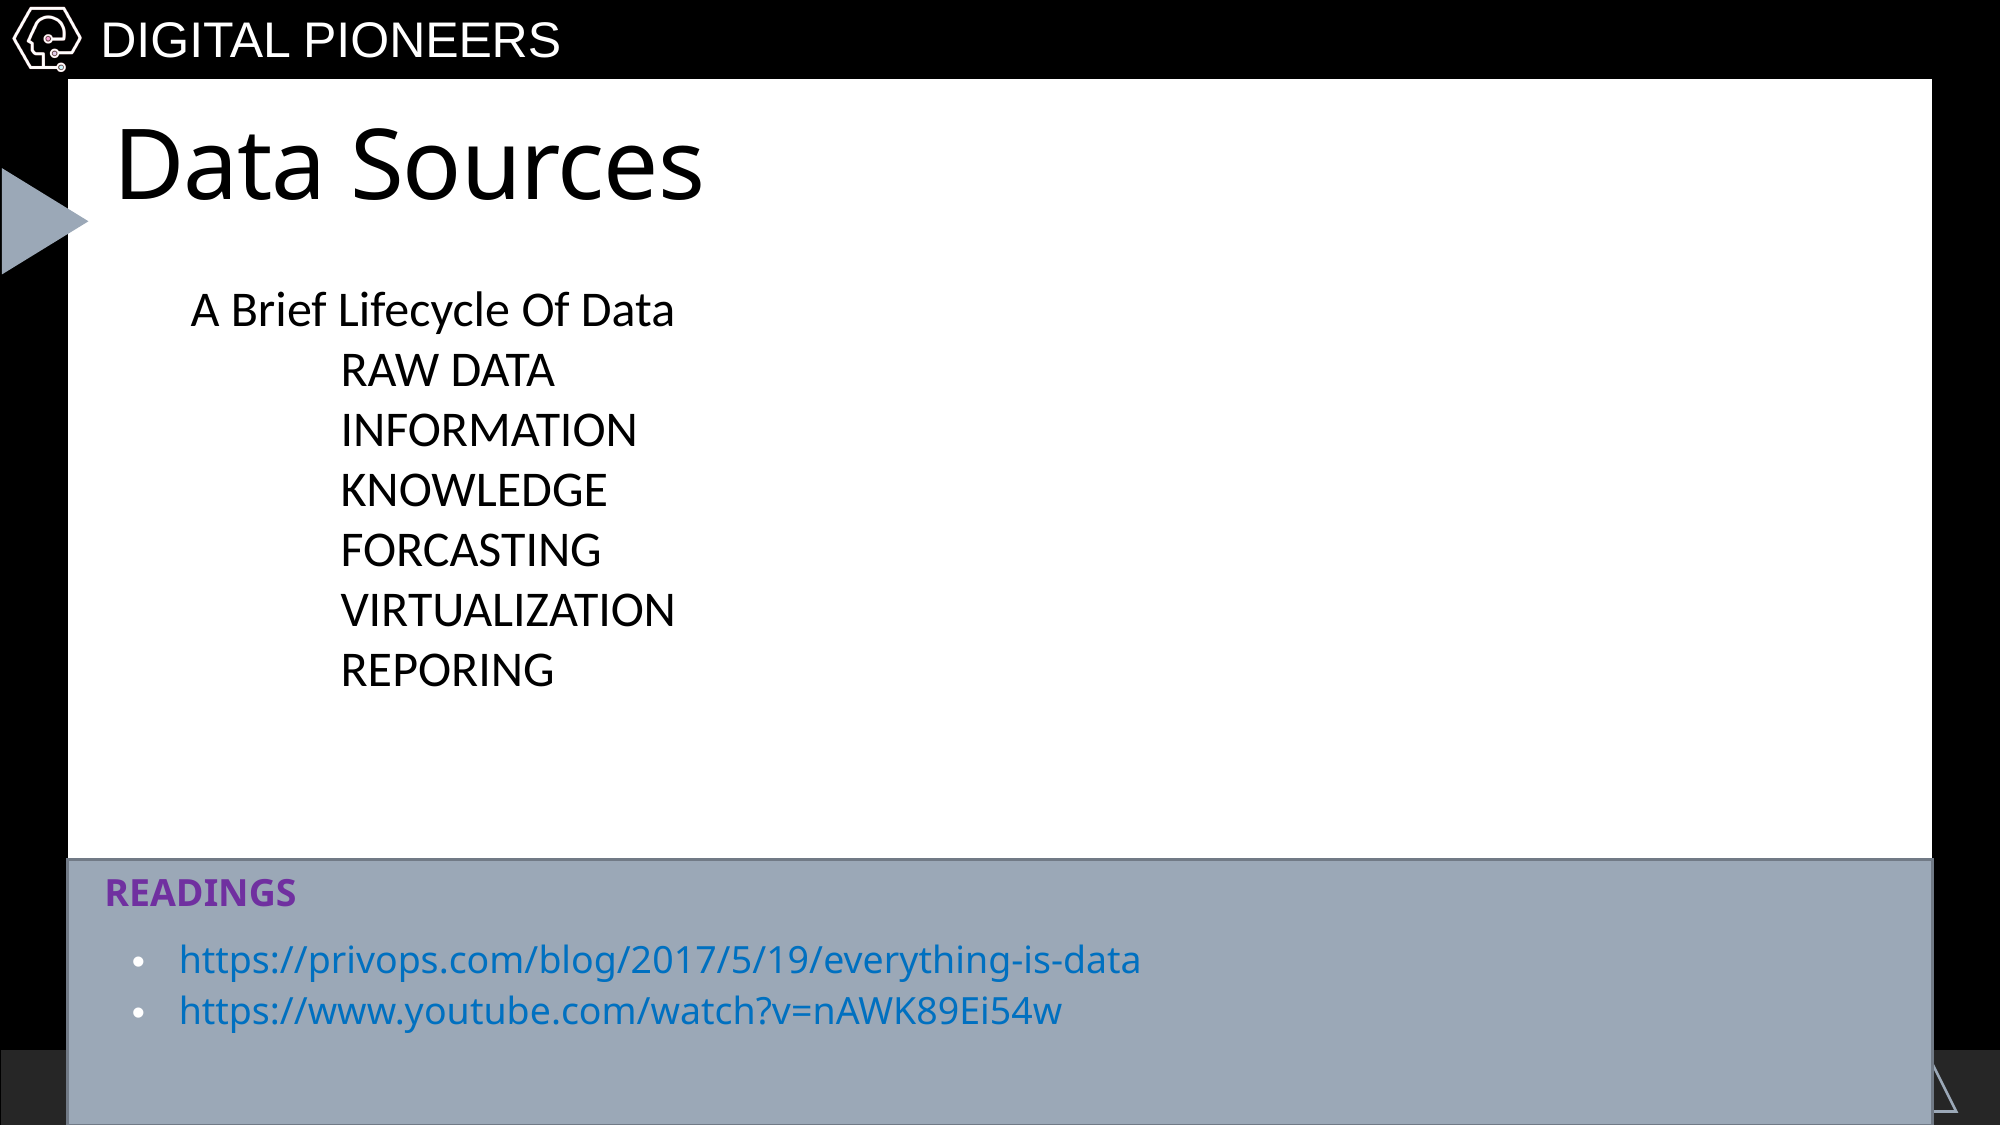

DIGITAL PIONEERS
# Data Sources
A Brief Lifecycle Of Data
RAW DATA
INFORMATION
KNOWLEDGE
FORCASTING
VIRTUALIZATION
REPORING
READINGS
https://privops.com/blog/2017/5/19/everything-is-data
https://www.youtube.com/watch?v=nAWK89Ei54w